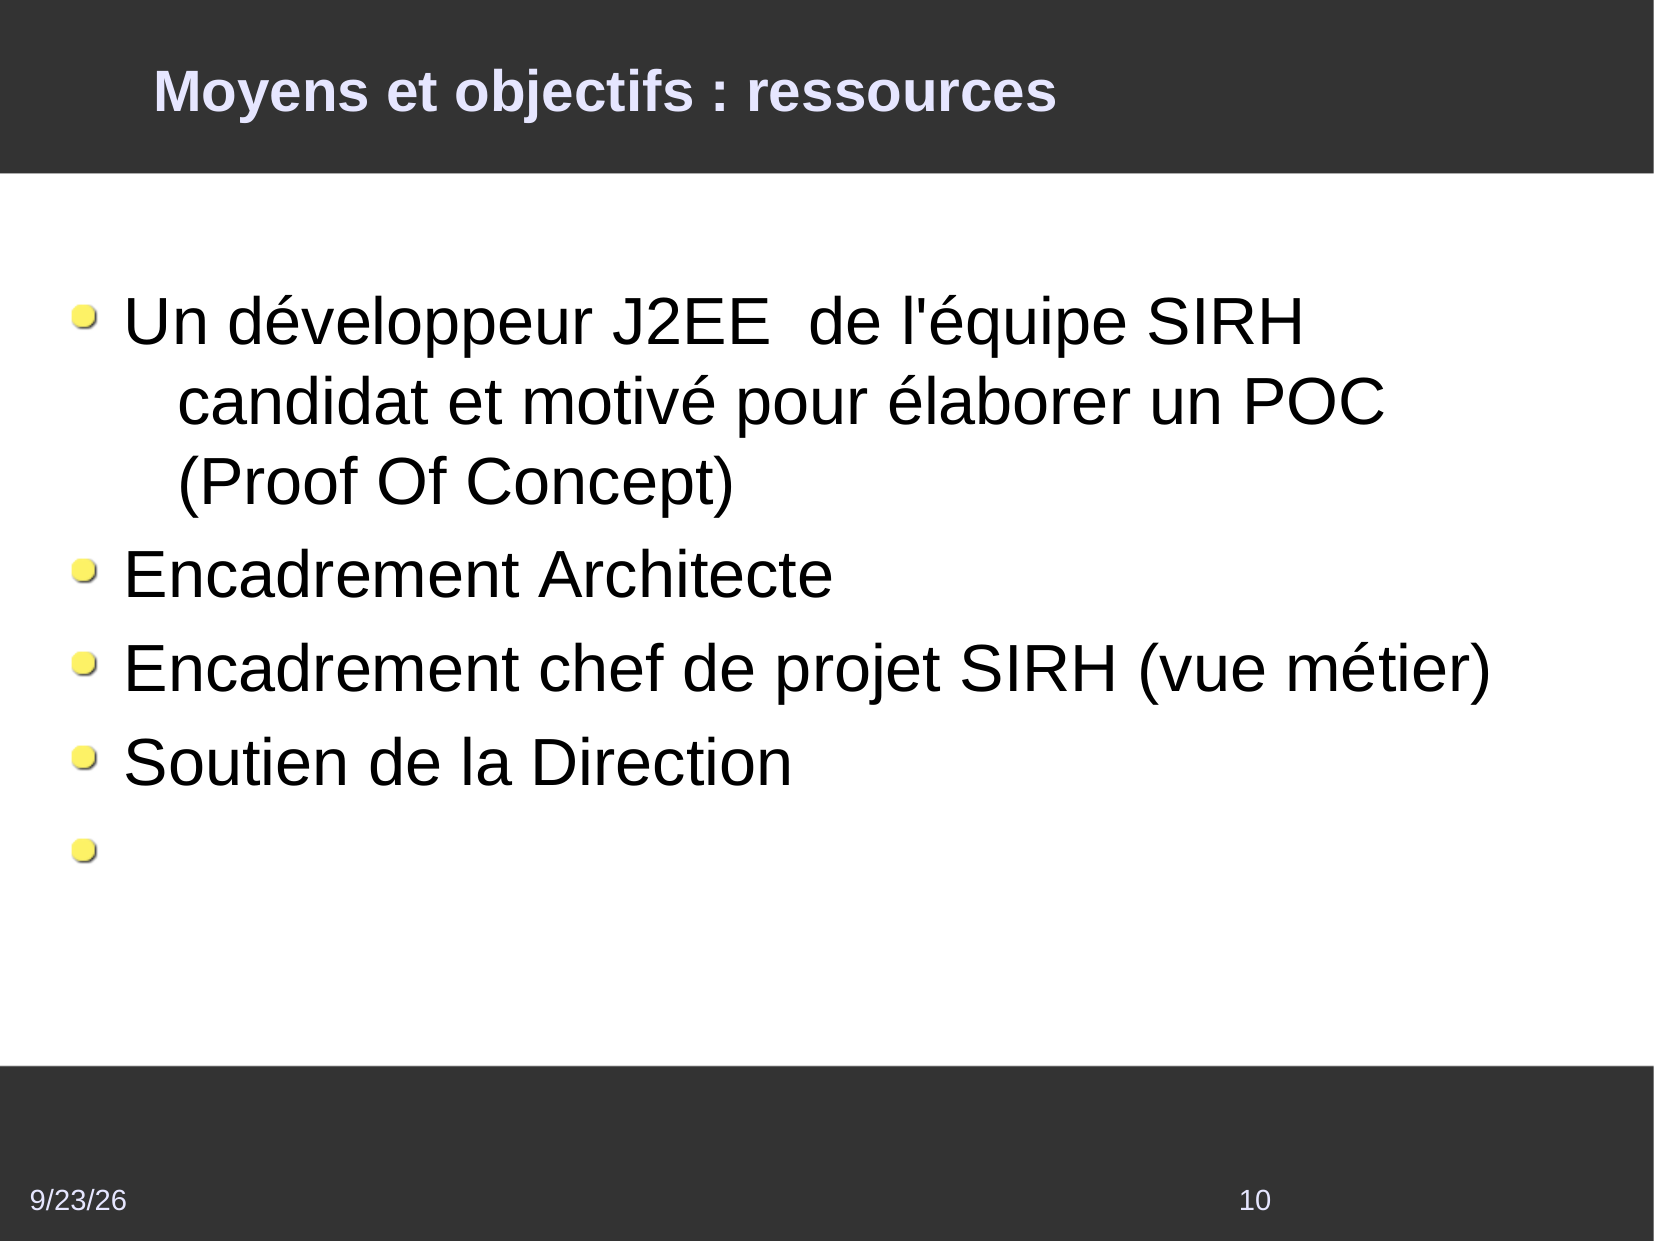

# Moyens et objectifs : ressources
Un développeur J2EE de l'équipe SIRH candidat et motivé pour élaborer un POC (Proof Of Concept)
Encadrement Architecte
Encadrement chef de projet SIRH (vue métier)
Soutien de la Direction